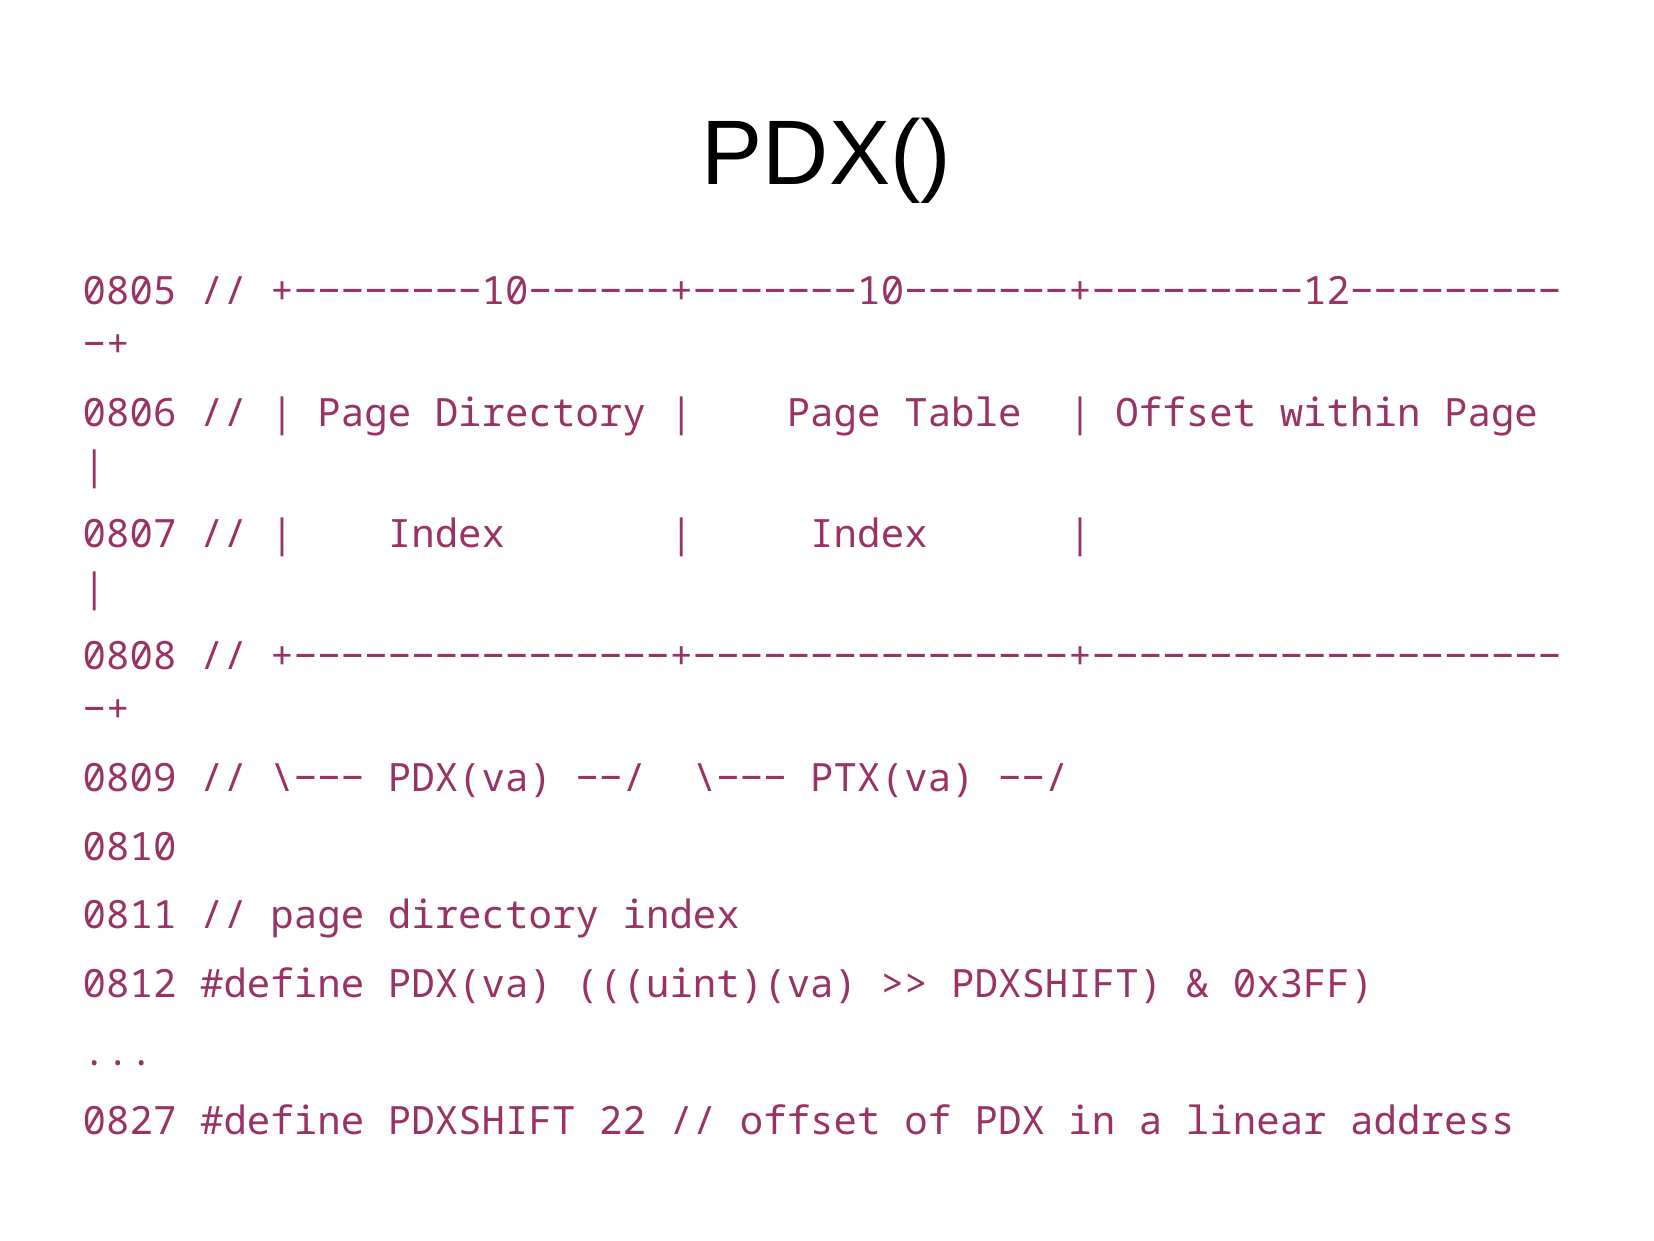

PDX()
# 0805 // +−−−−−−−−10−−−−−−+−−−−−−−10−−−−−−−+−−−−−−−−−12−−−−−−−−−−+
0806 // | Page Directory | Page Table | Offset within Page |
0807 // | Index | Index | |
0808 // +−−−−−−−−−−−−−−−−+−−−−−−−−−−−−−−−−+−−−−−−−−−−−−−−−−−−−−−+
0809 // \−−− PDX(va) −−/ \−−− PTX(va) −−/
0810
0811 // page directory index
0812 #define PDX(va) (((uint)(va) >> PDXSHIFT) & 0x3FF)
...
0827 #define PDXSHIFT 22 // offset of PDX in a linear address